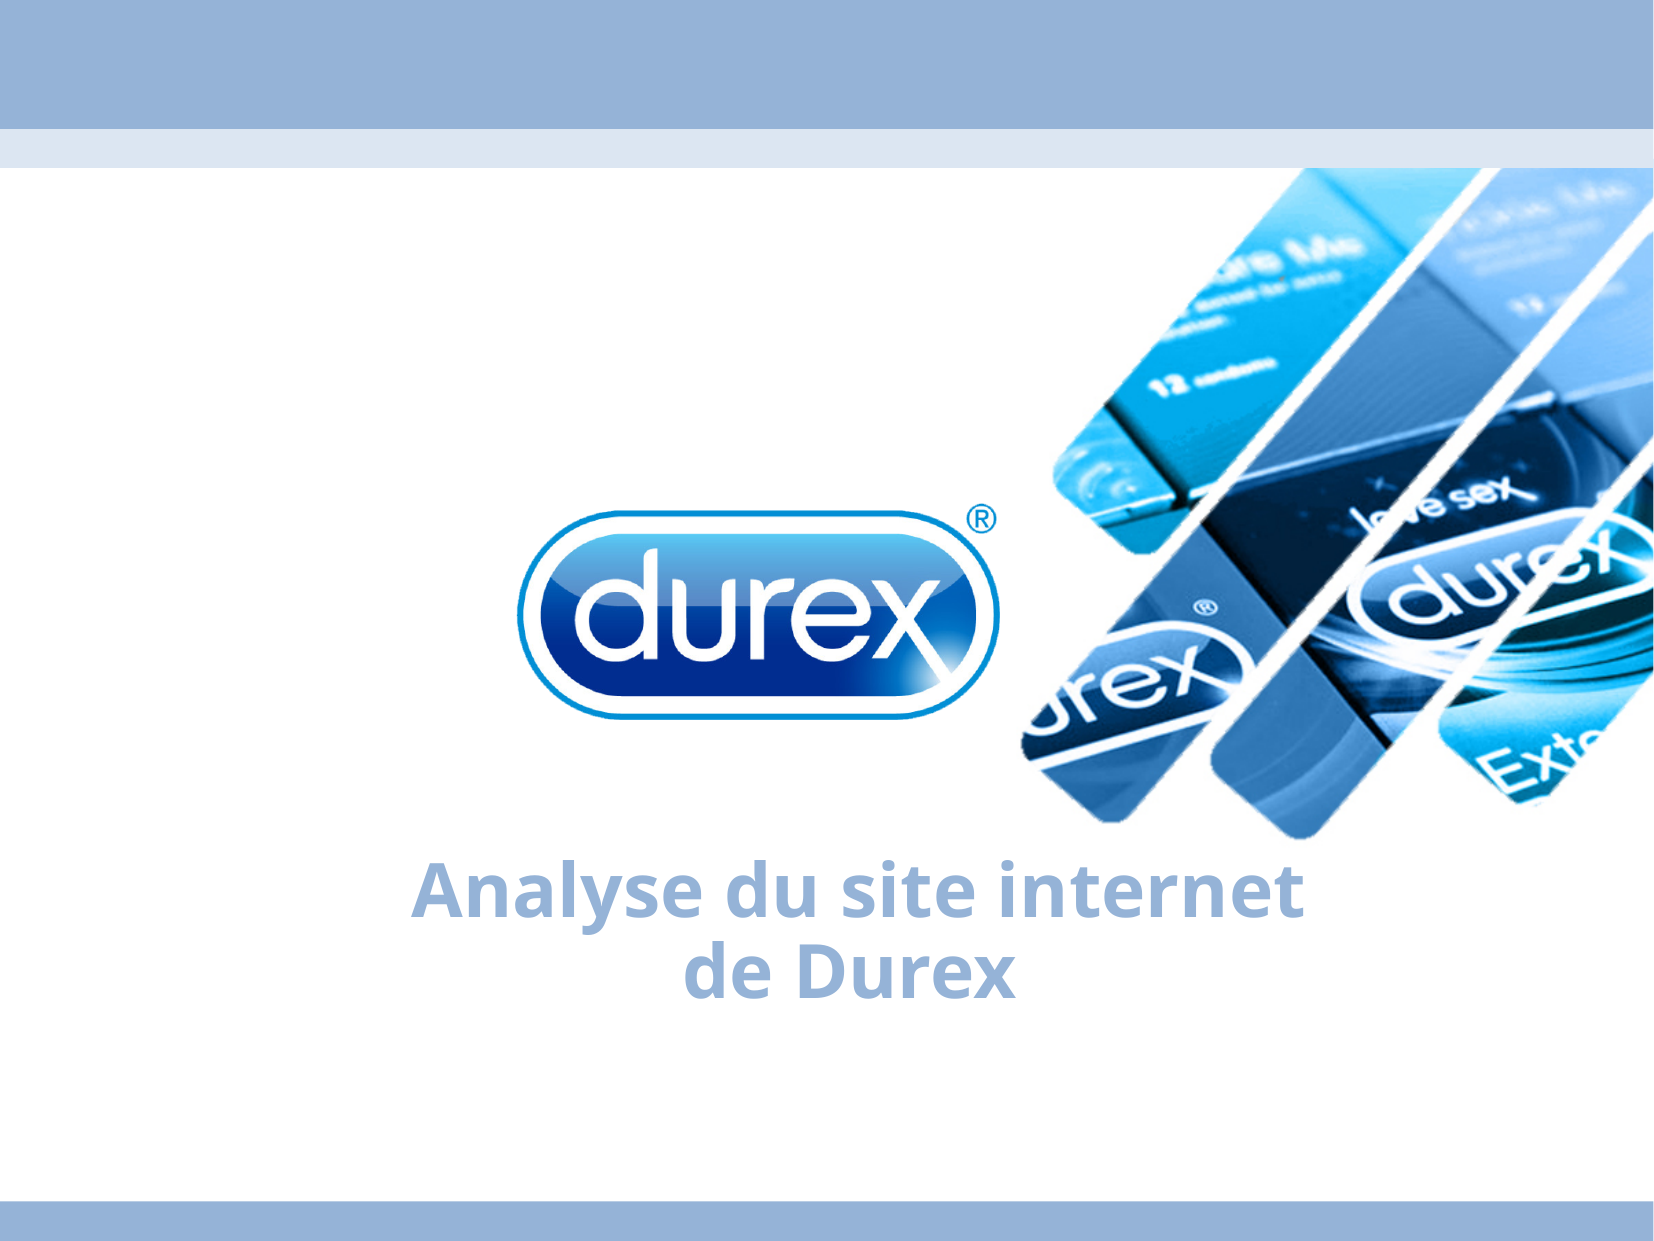

# Analyse du site internet de Durex